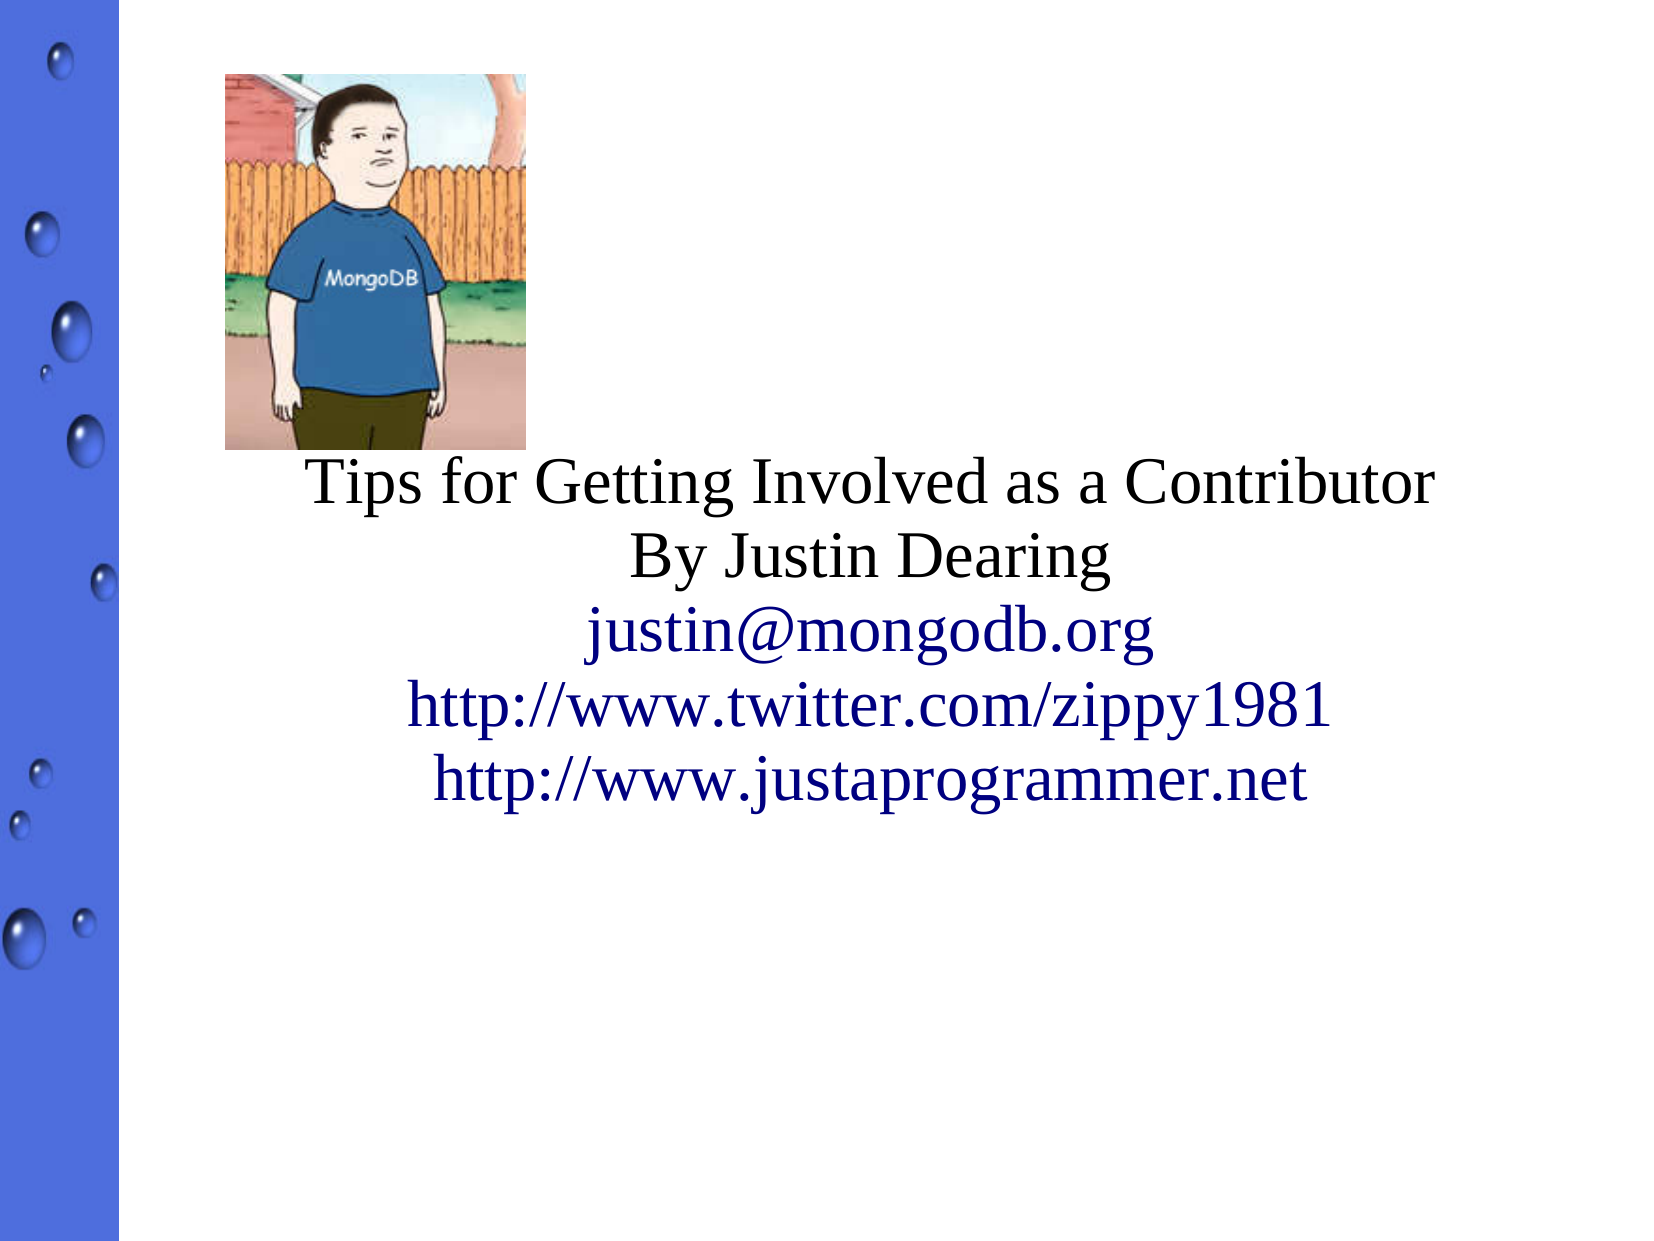

# Tips for Getting Involved as a Contributor
By Justin Dearing
justin@mongodb.org
http://www.twitter.com/zippy1981
http://www.justaprogrammer.net